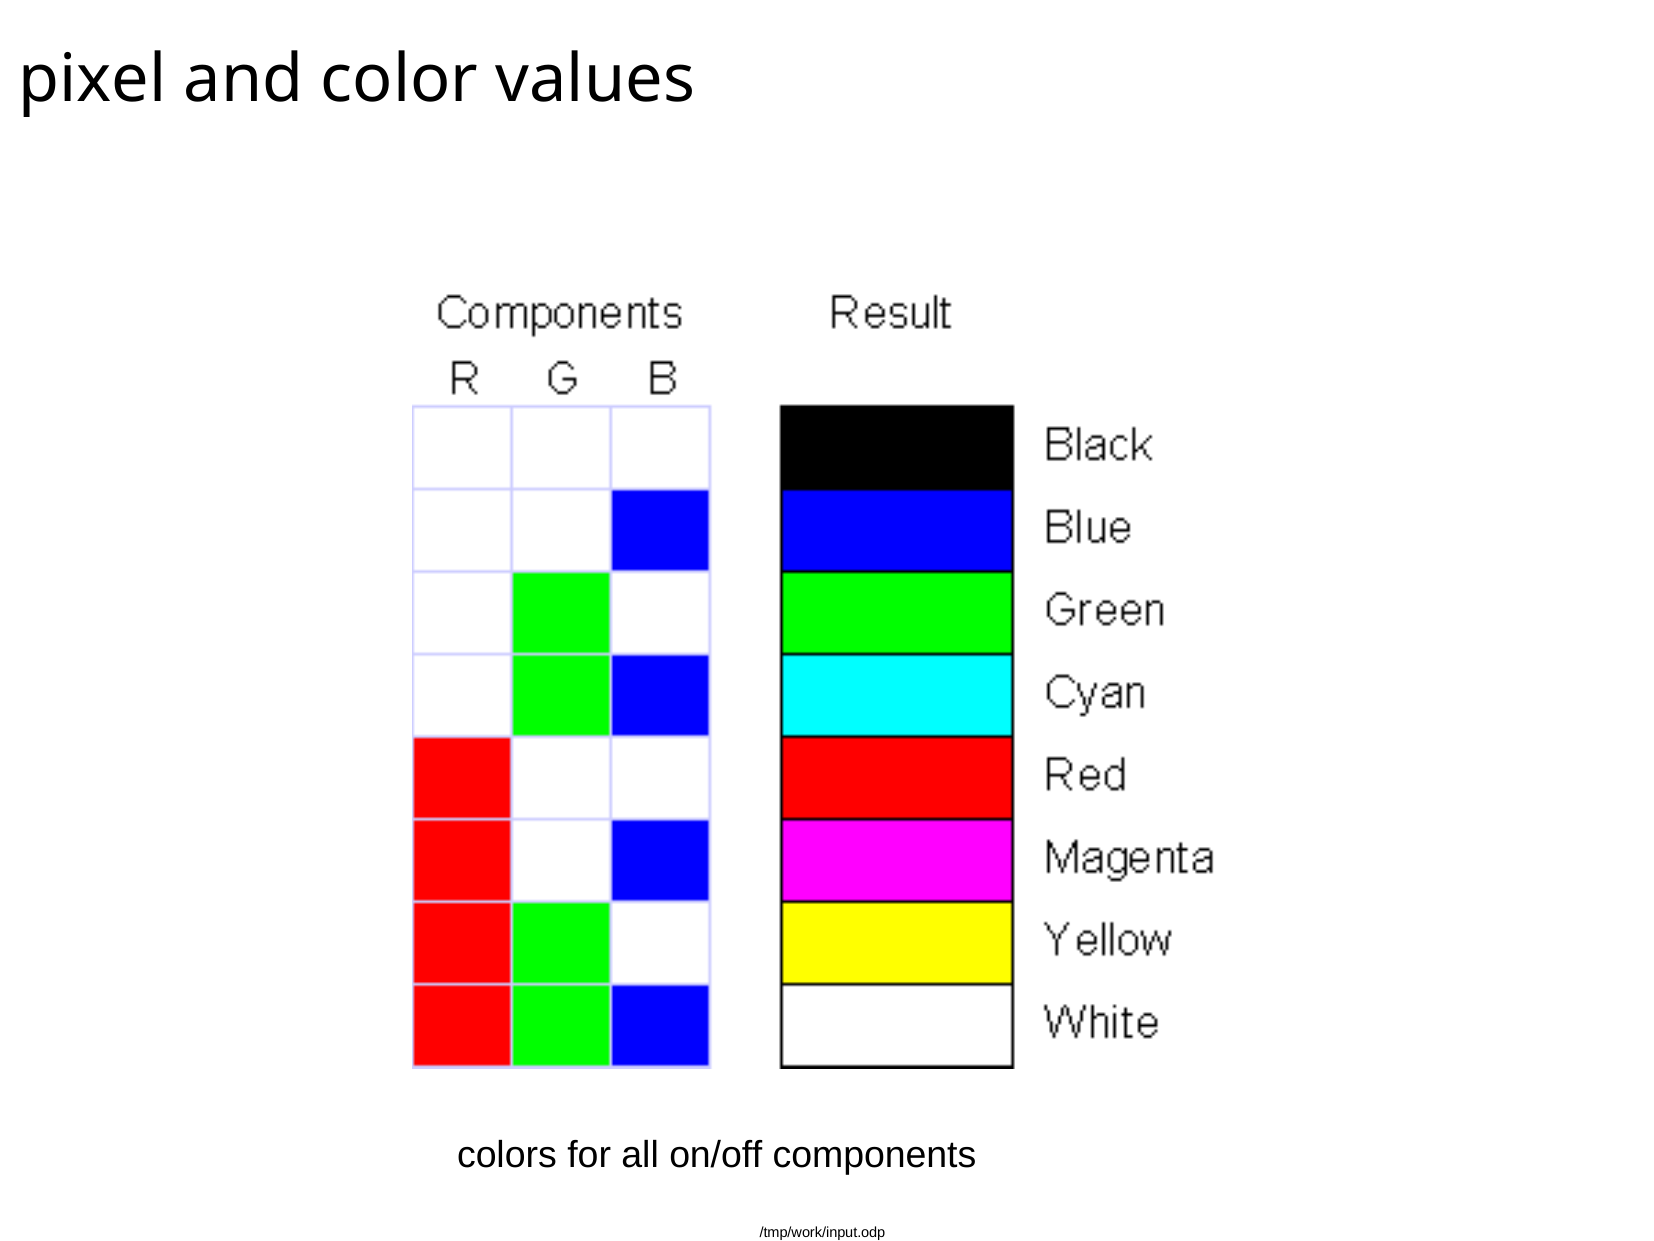

# pixel and color values
colors for all on/off components